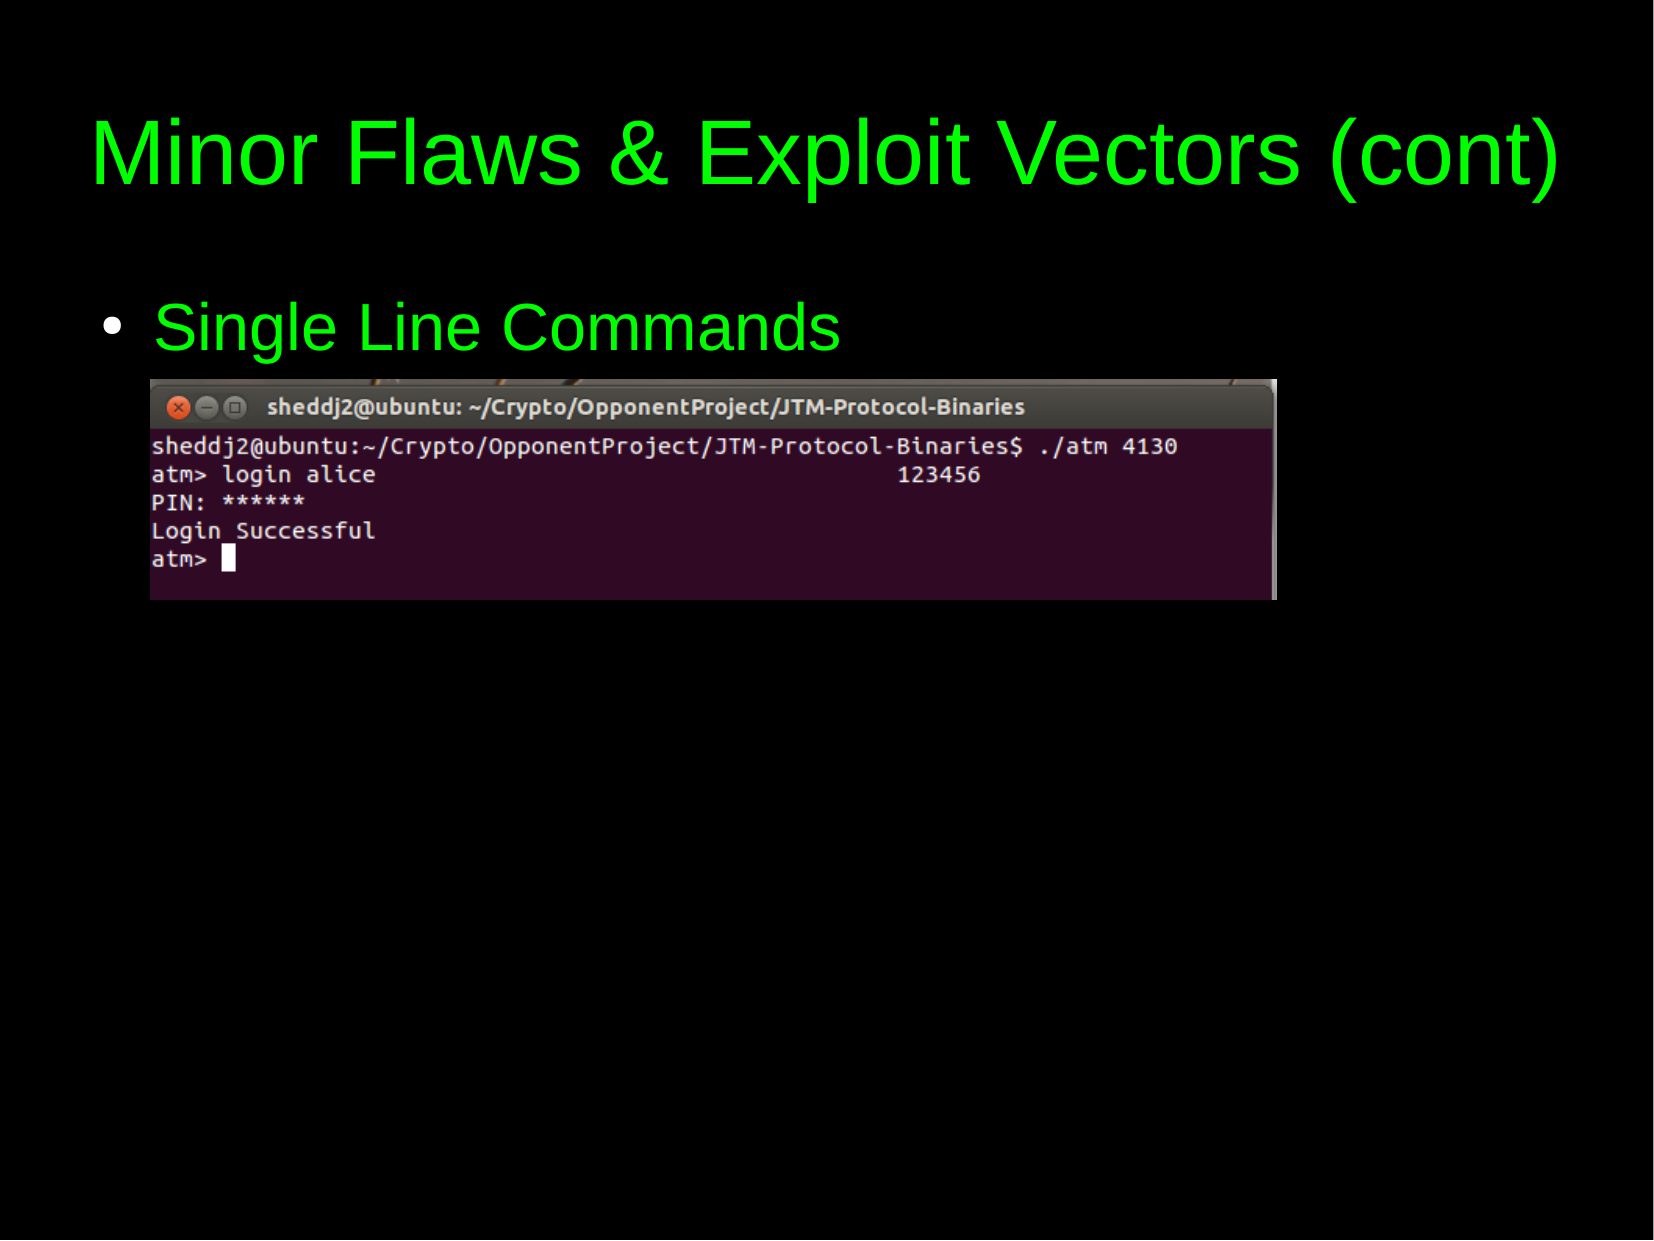

# Minor Flaws & Exploit Vectors (cont)
Single Line Commands